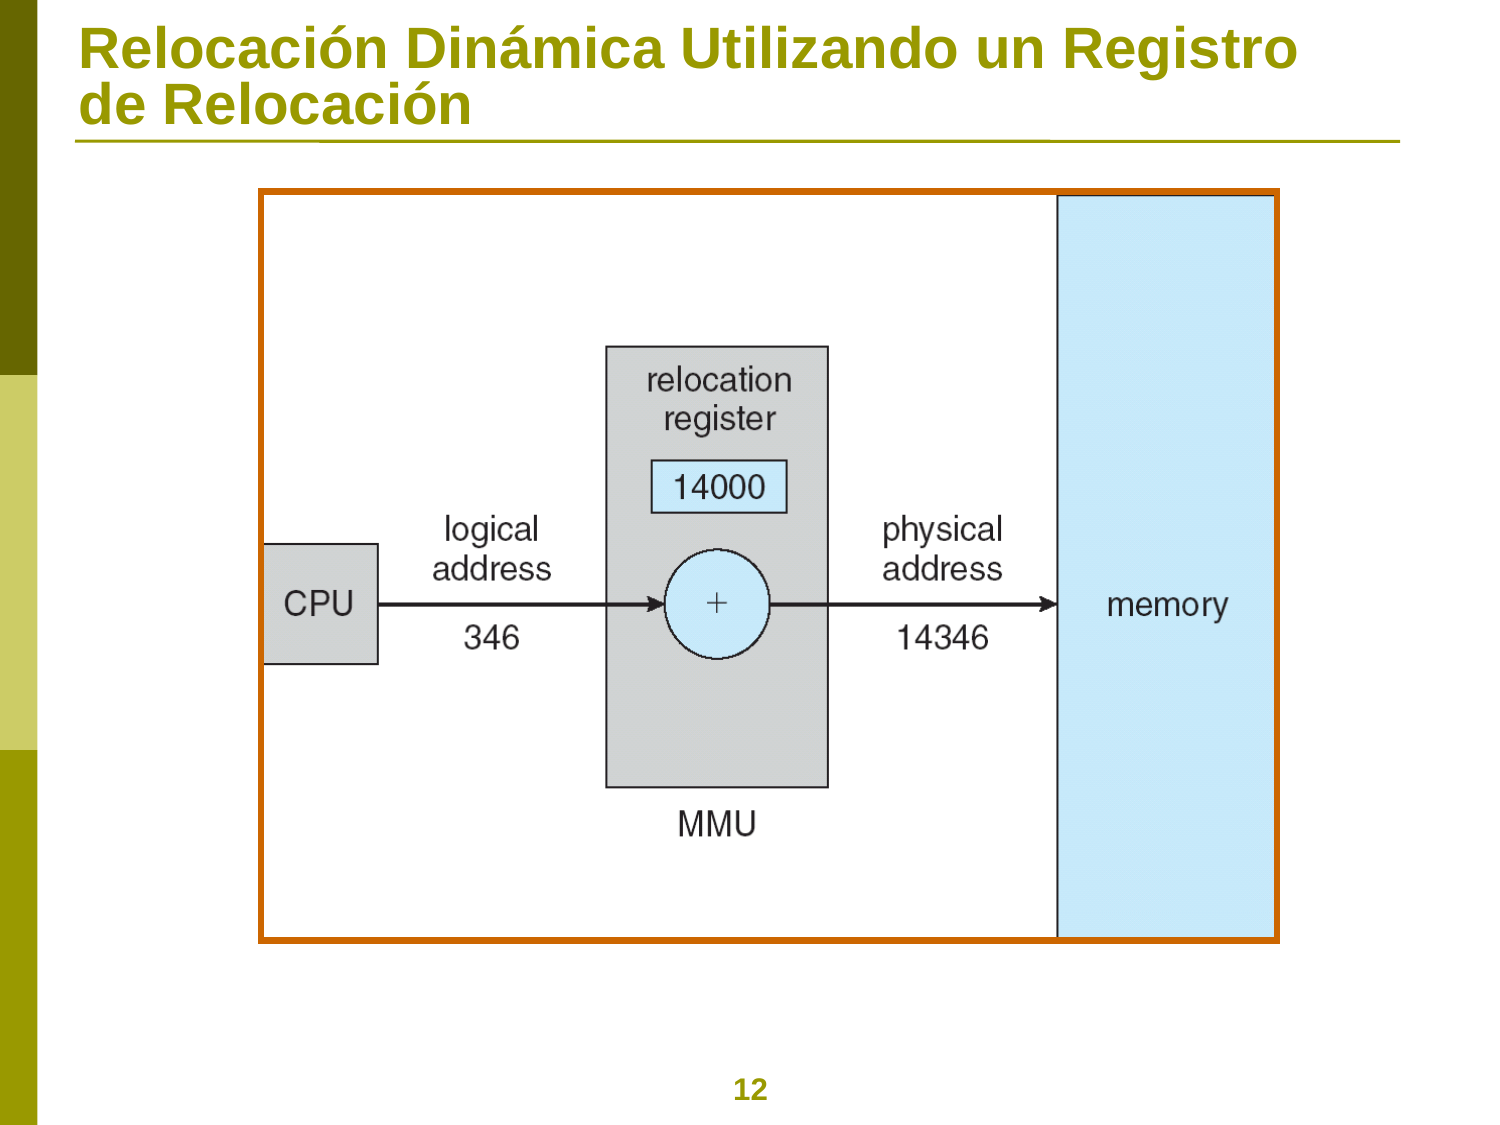

Relocación Dinámica Utilizando un Registro de Relocación